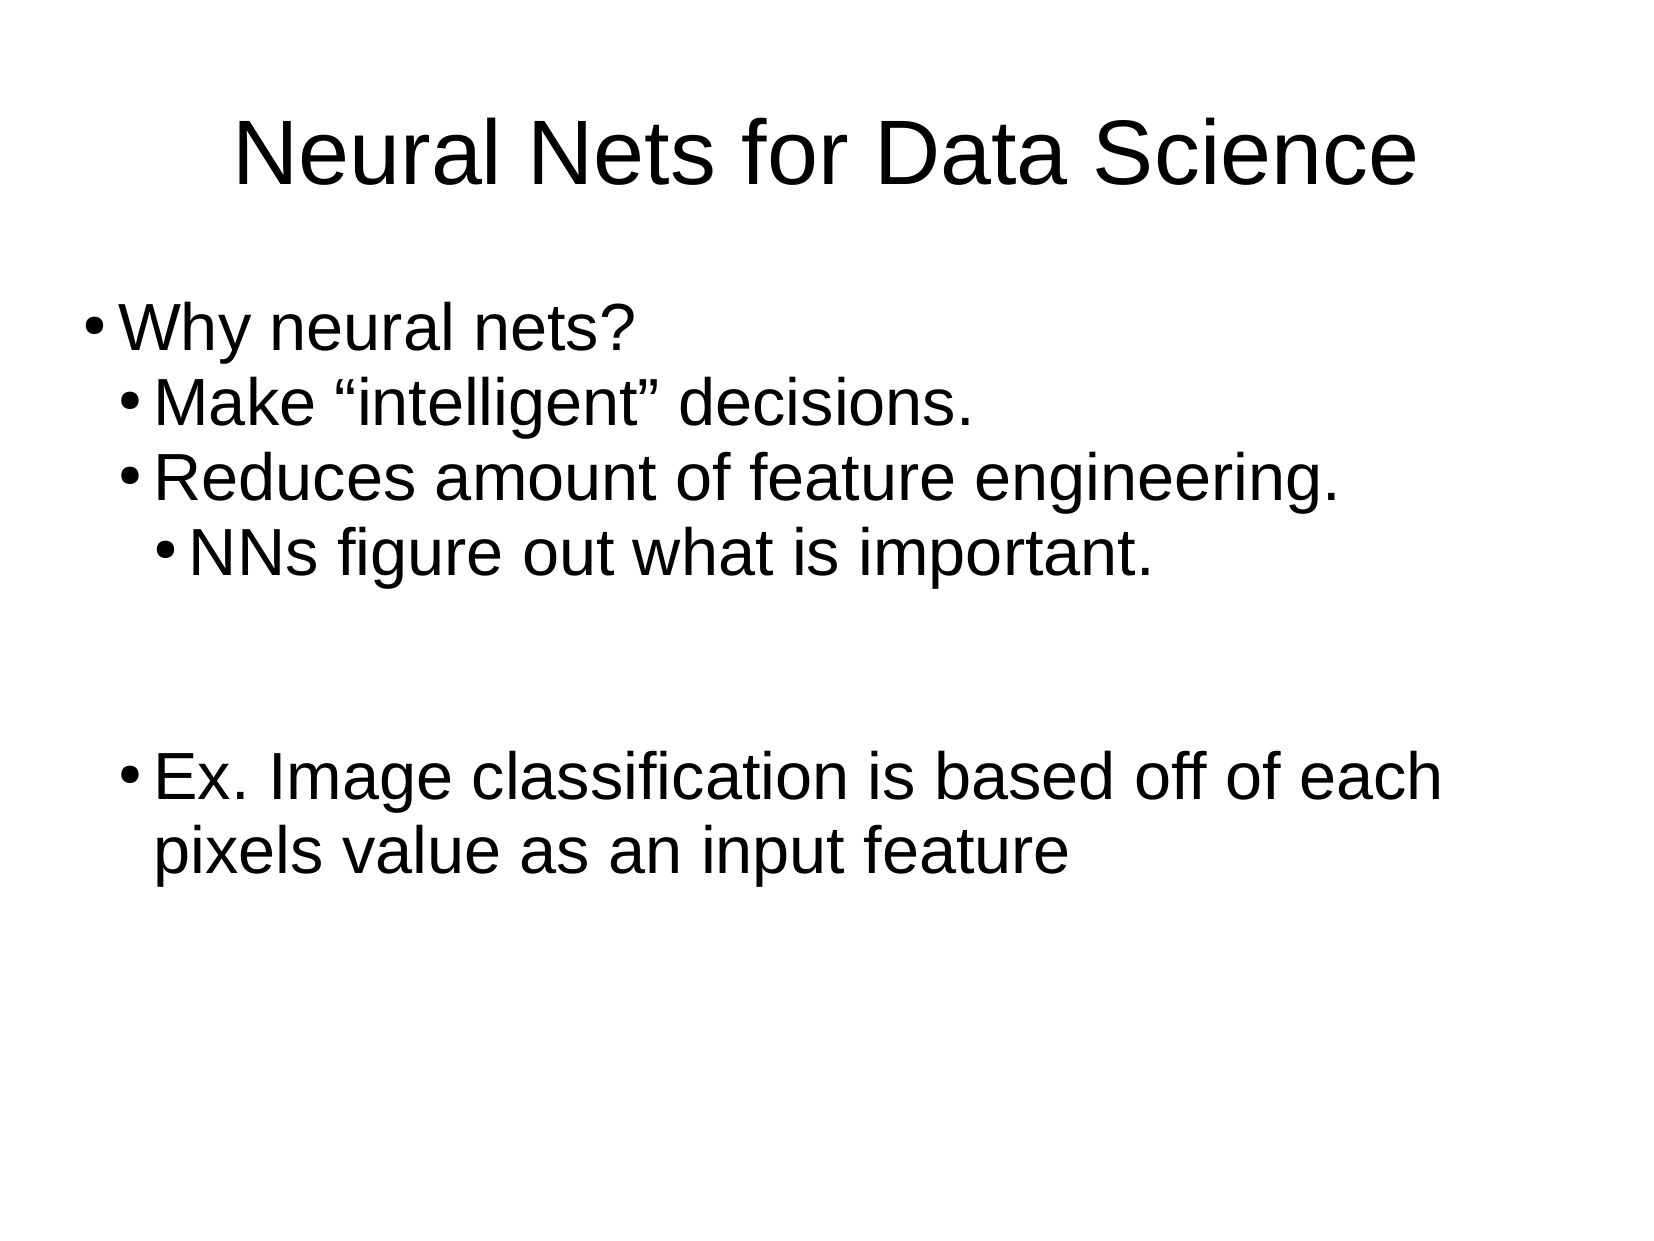

# Neural Nets for Data Science
Why neural nets?
Make “intelligent” decisions.
Reduces amount of feature engineering.
NNs figure out what is important.
Ex. Image classification is based off of each pixels value as an input feature